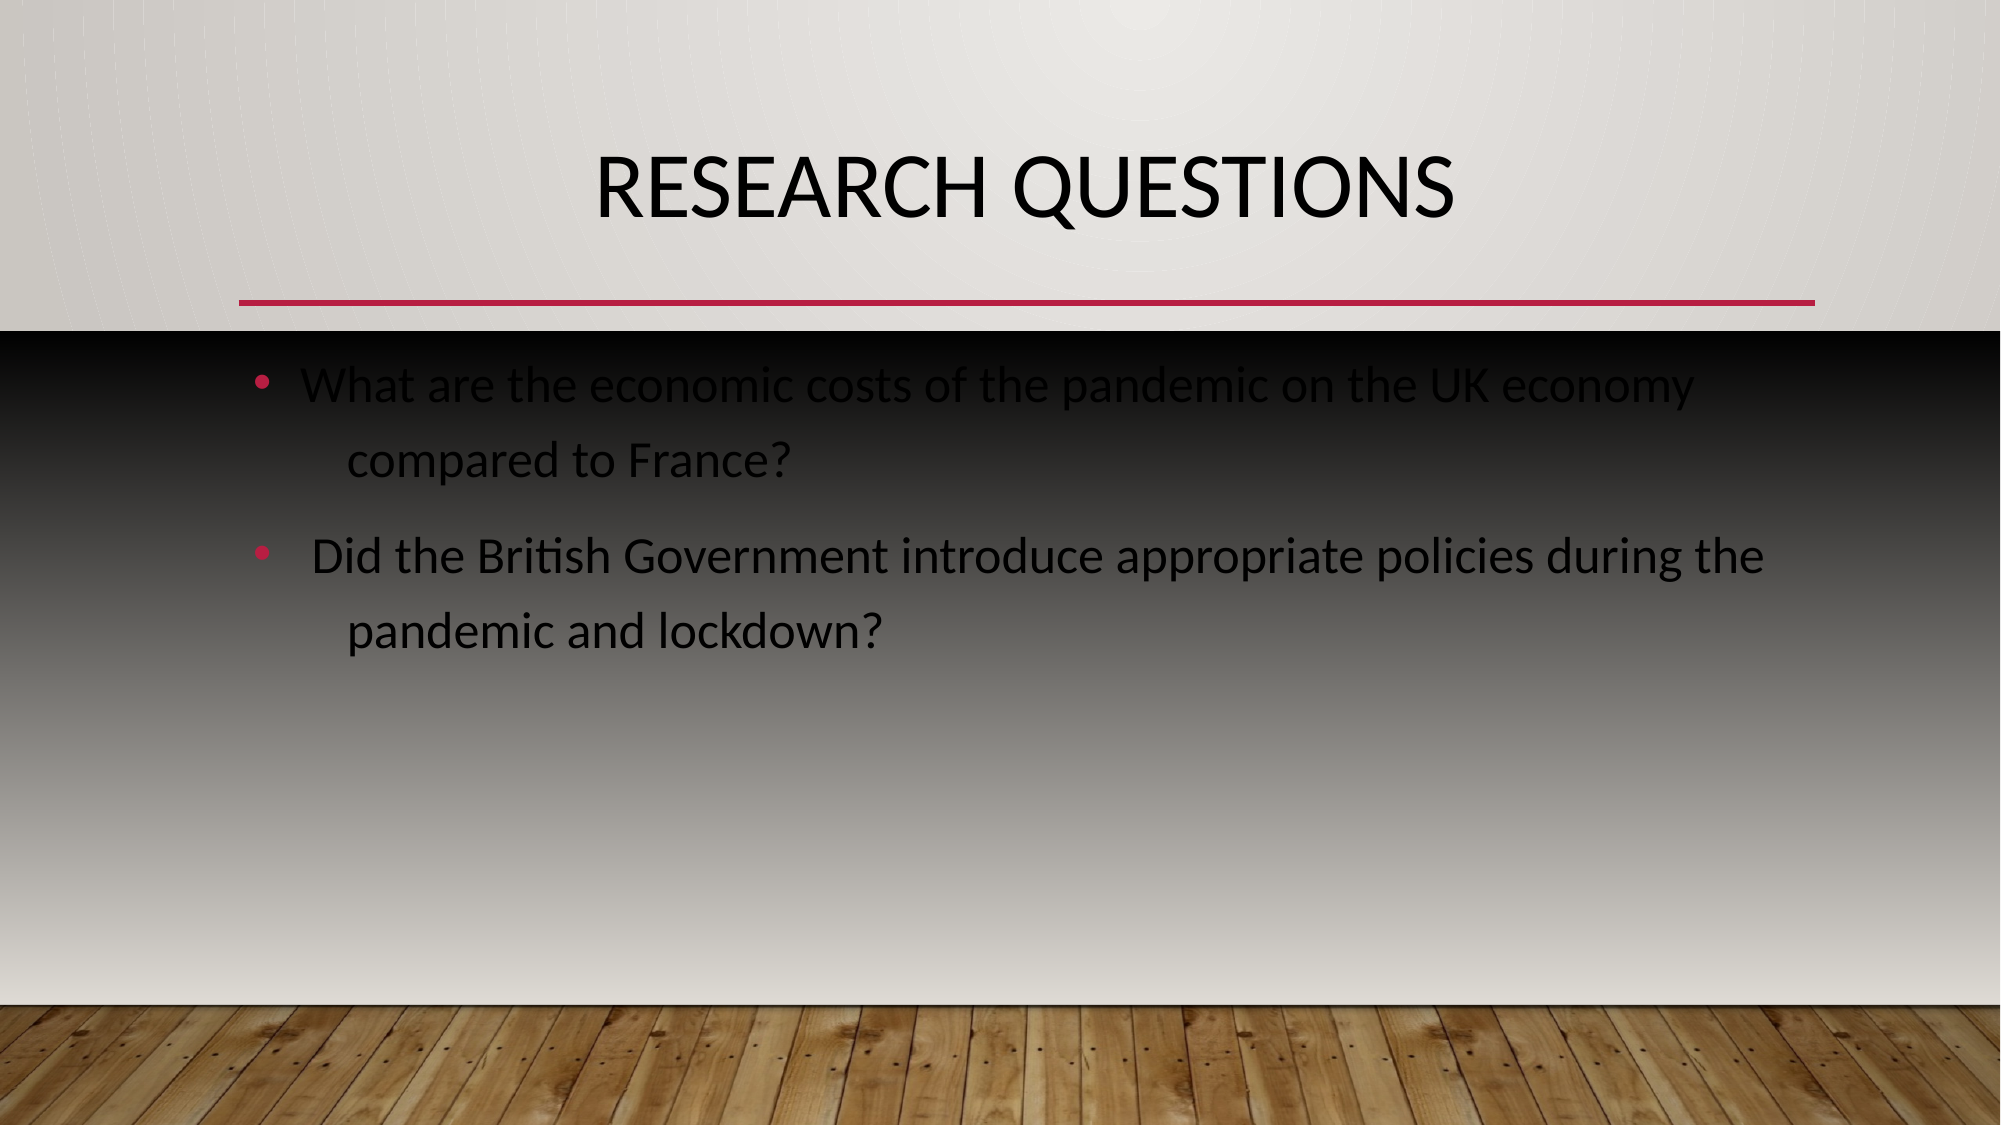

# Research questions
What are the economic costs of the pandemic on the UK economy compared to France?
 Did the British Government introduce appropriate policies during the pandemic and lockdown?